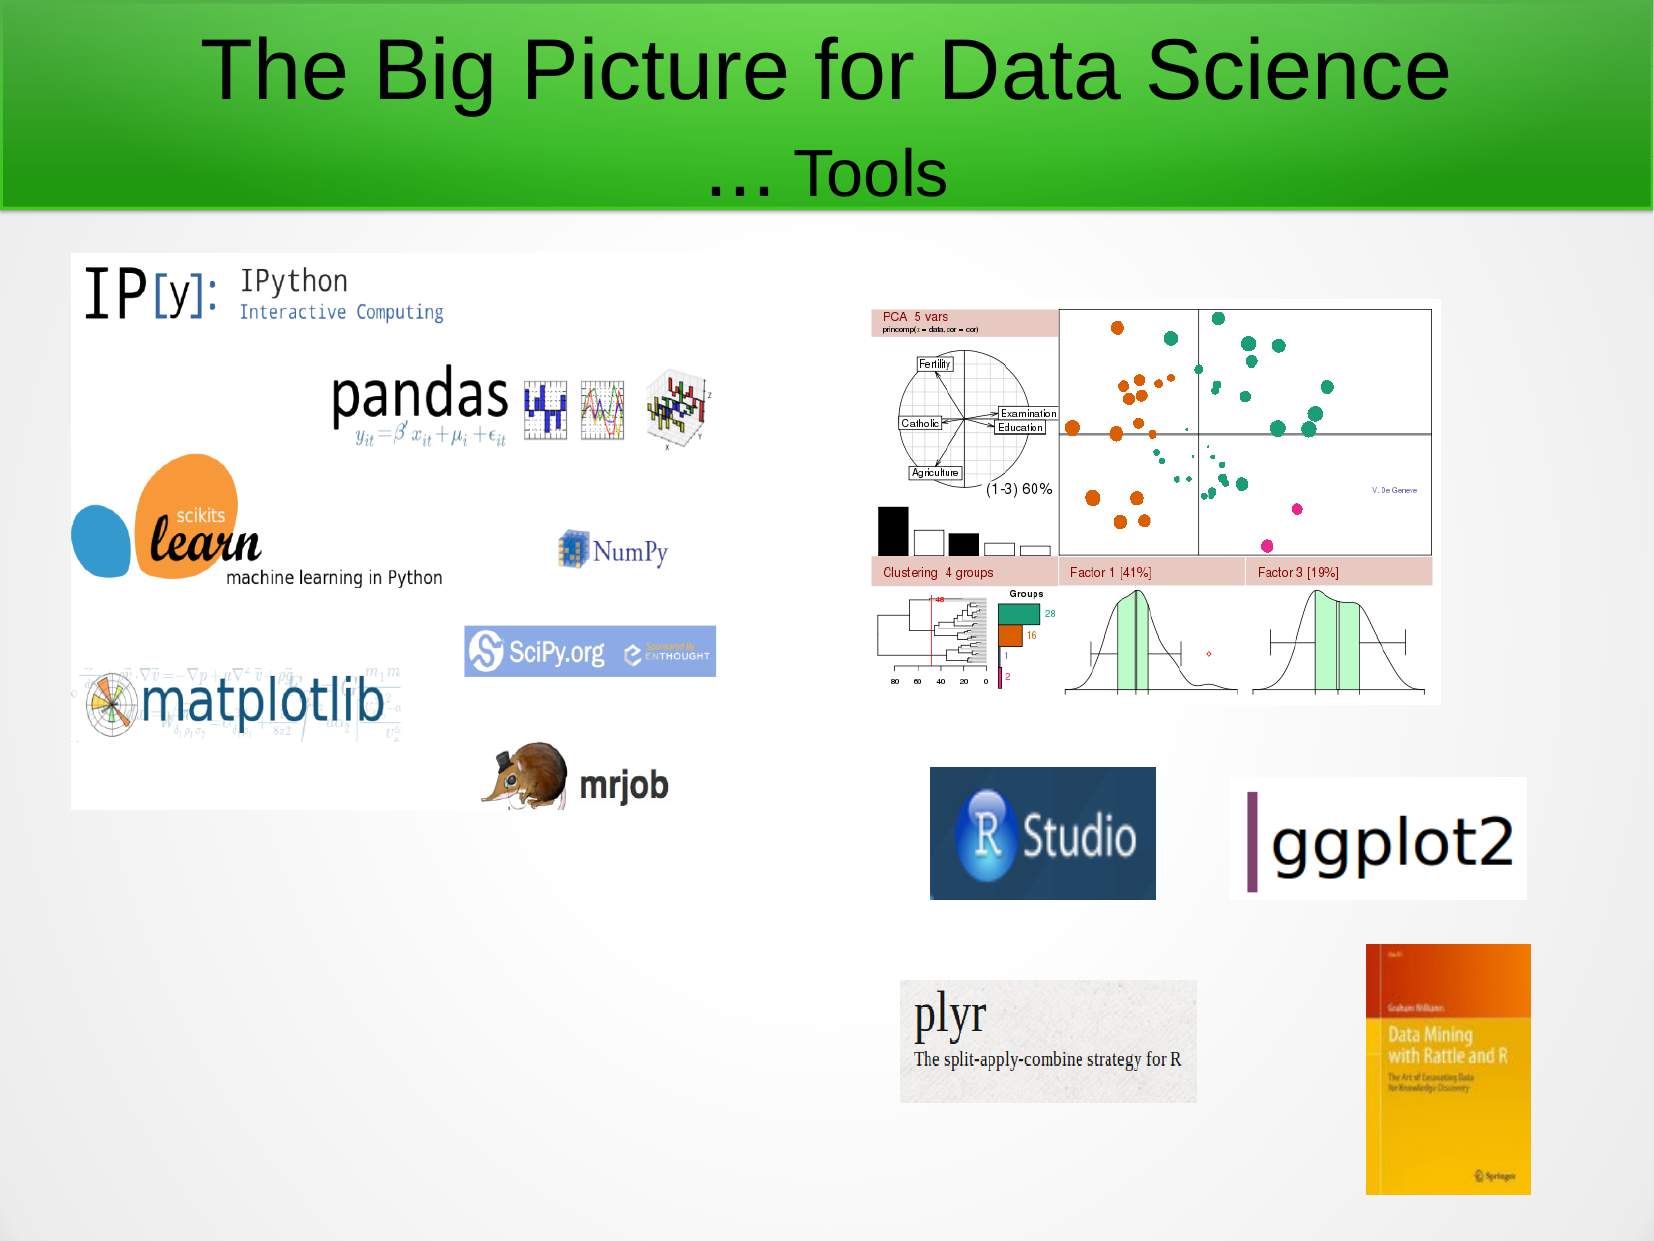

# The Big Picture for Data Science ... Tools